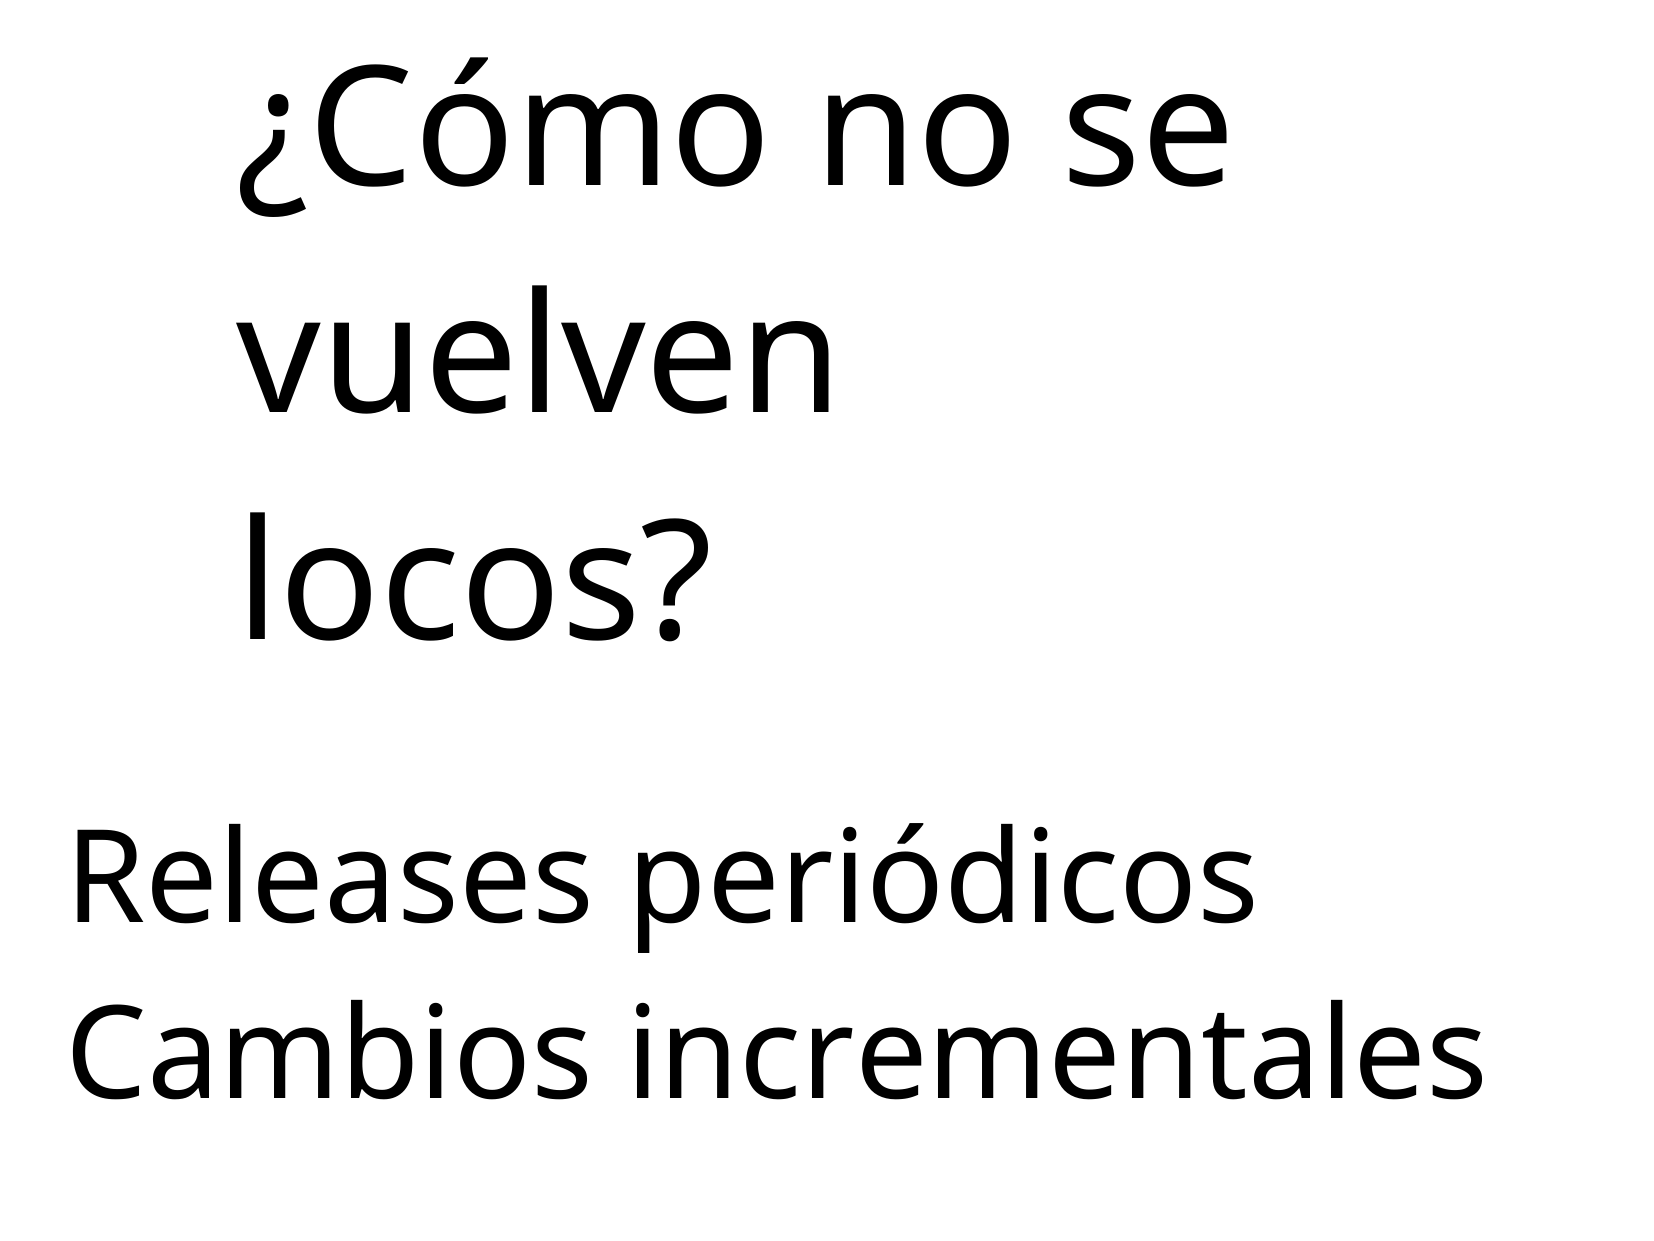

¿Cómo no se
vuelven
locos?
Releases periódicos
Cambios incrementales
2.6.20 to 2.6.24-rc8